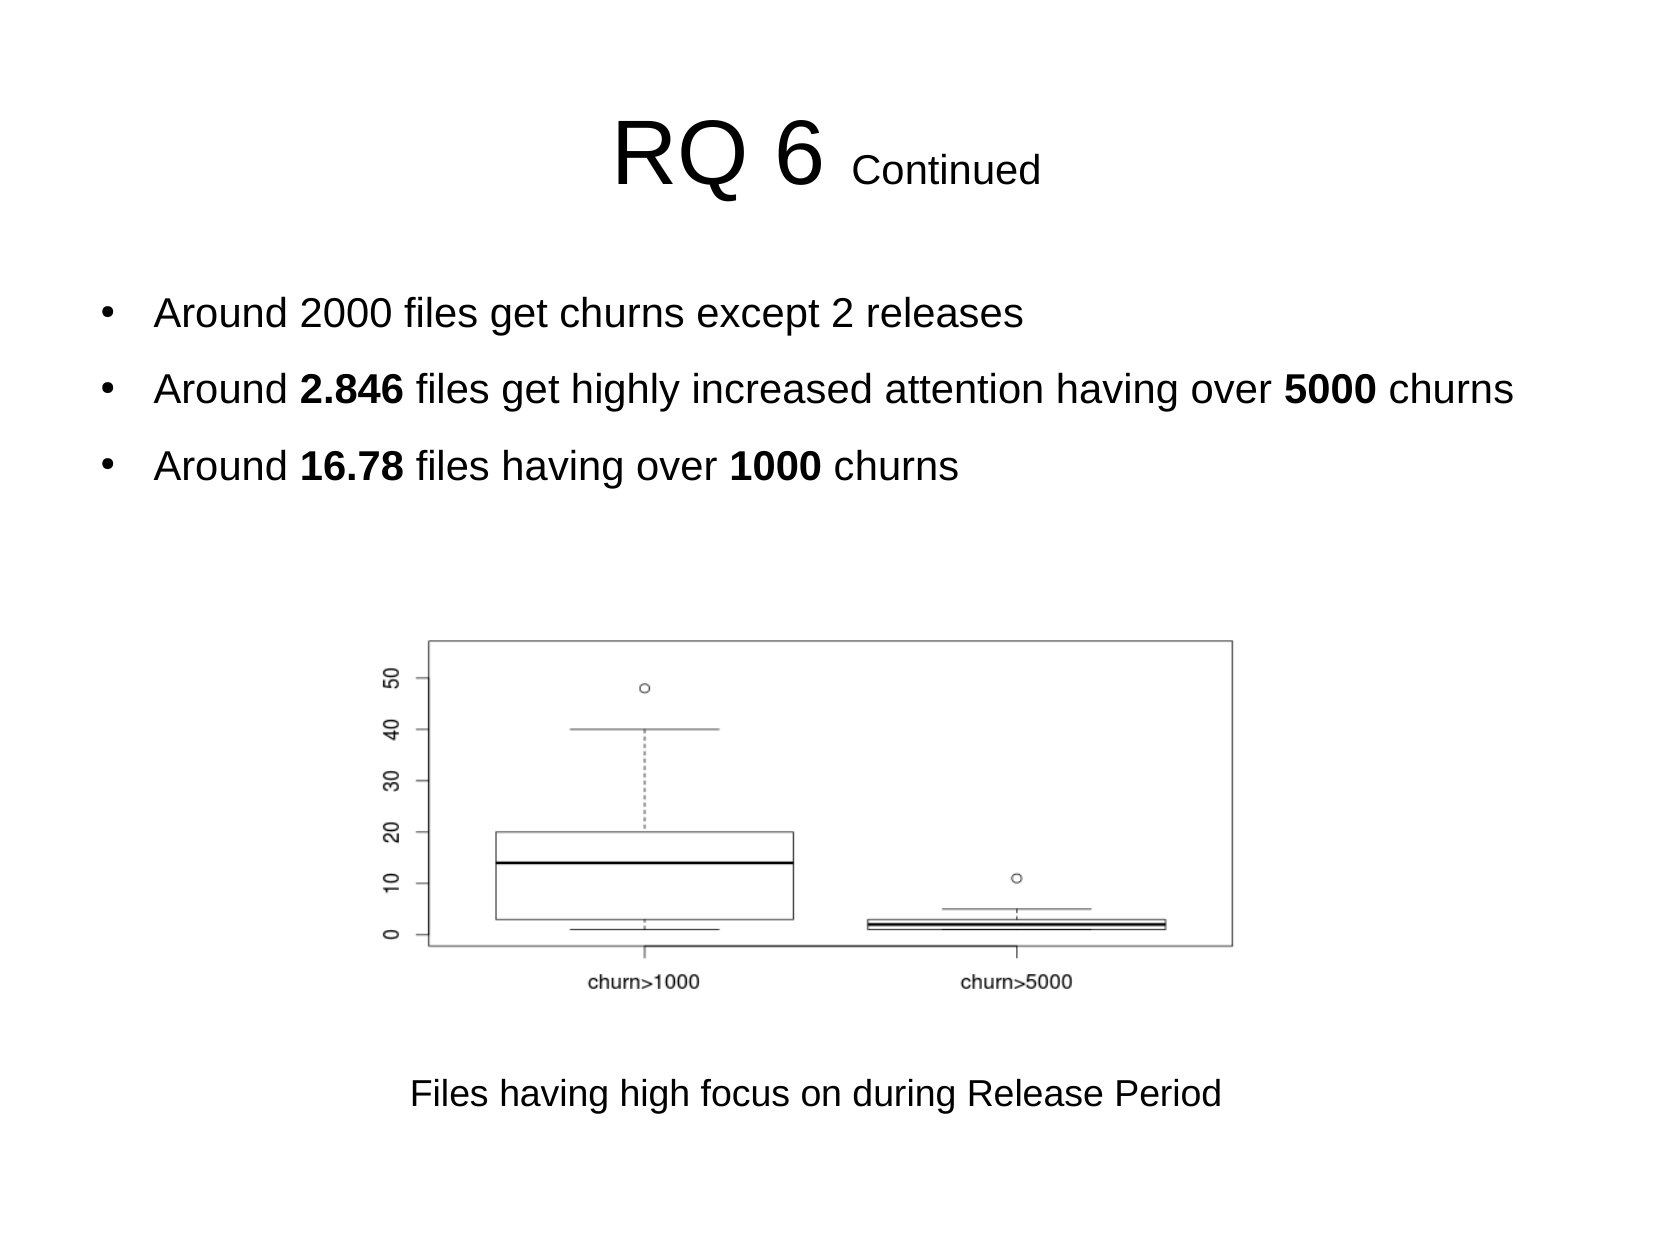

# RQ 6 Continued
Around 2000 files get churns except 2 releases
Around 2.846 files get highly increased attention having over 5000 churns
Around 16.78 files having over 1000 churns
Files having high focus on during Release Period